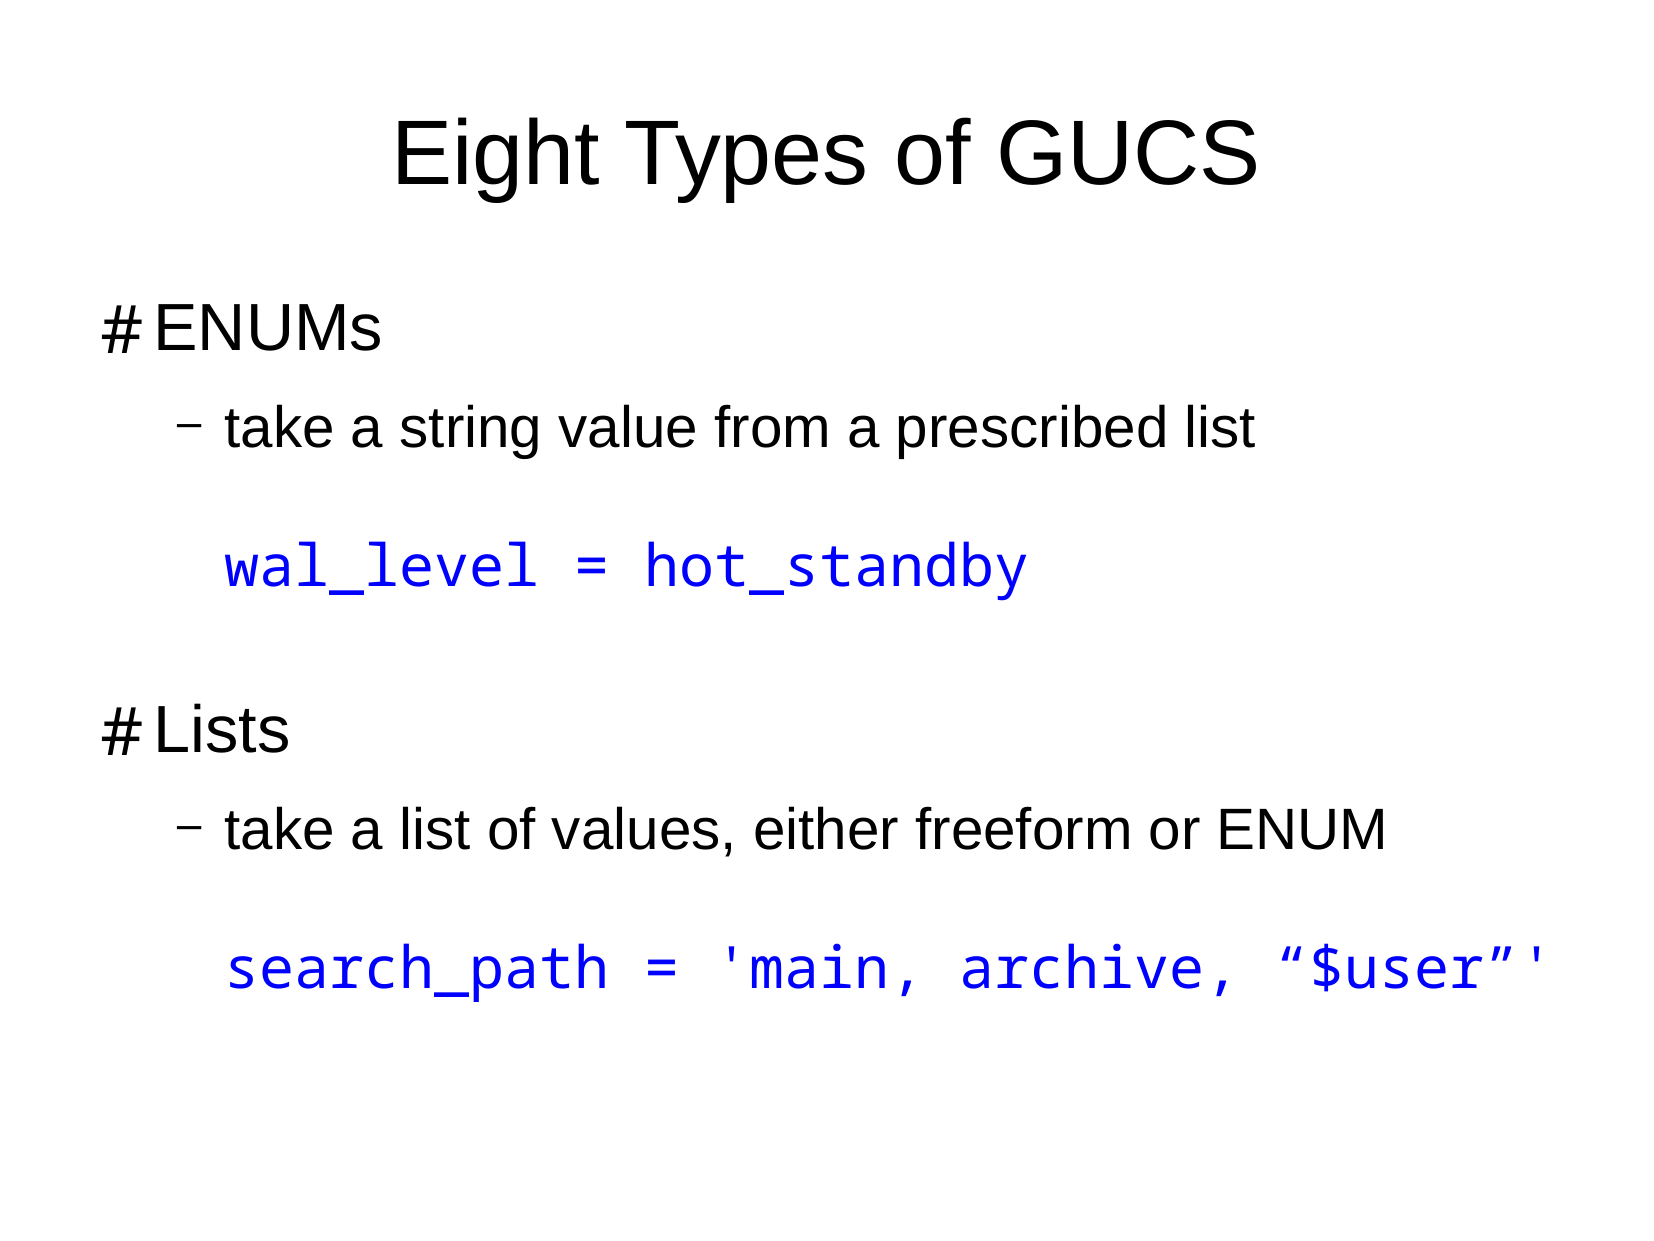

# Eight Types of GUCS
ENUMs
take a string value from a prescribed list
wal_level = hot_standby
Lists
take a list of values, either freeform or ENUM
search_path = 'main, archive, “$user”'